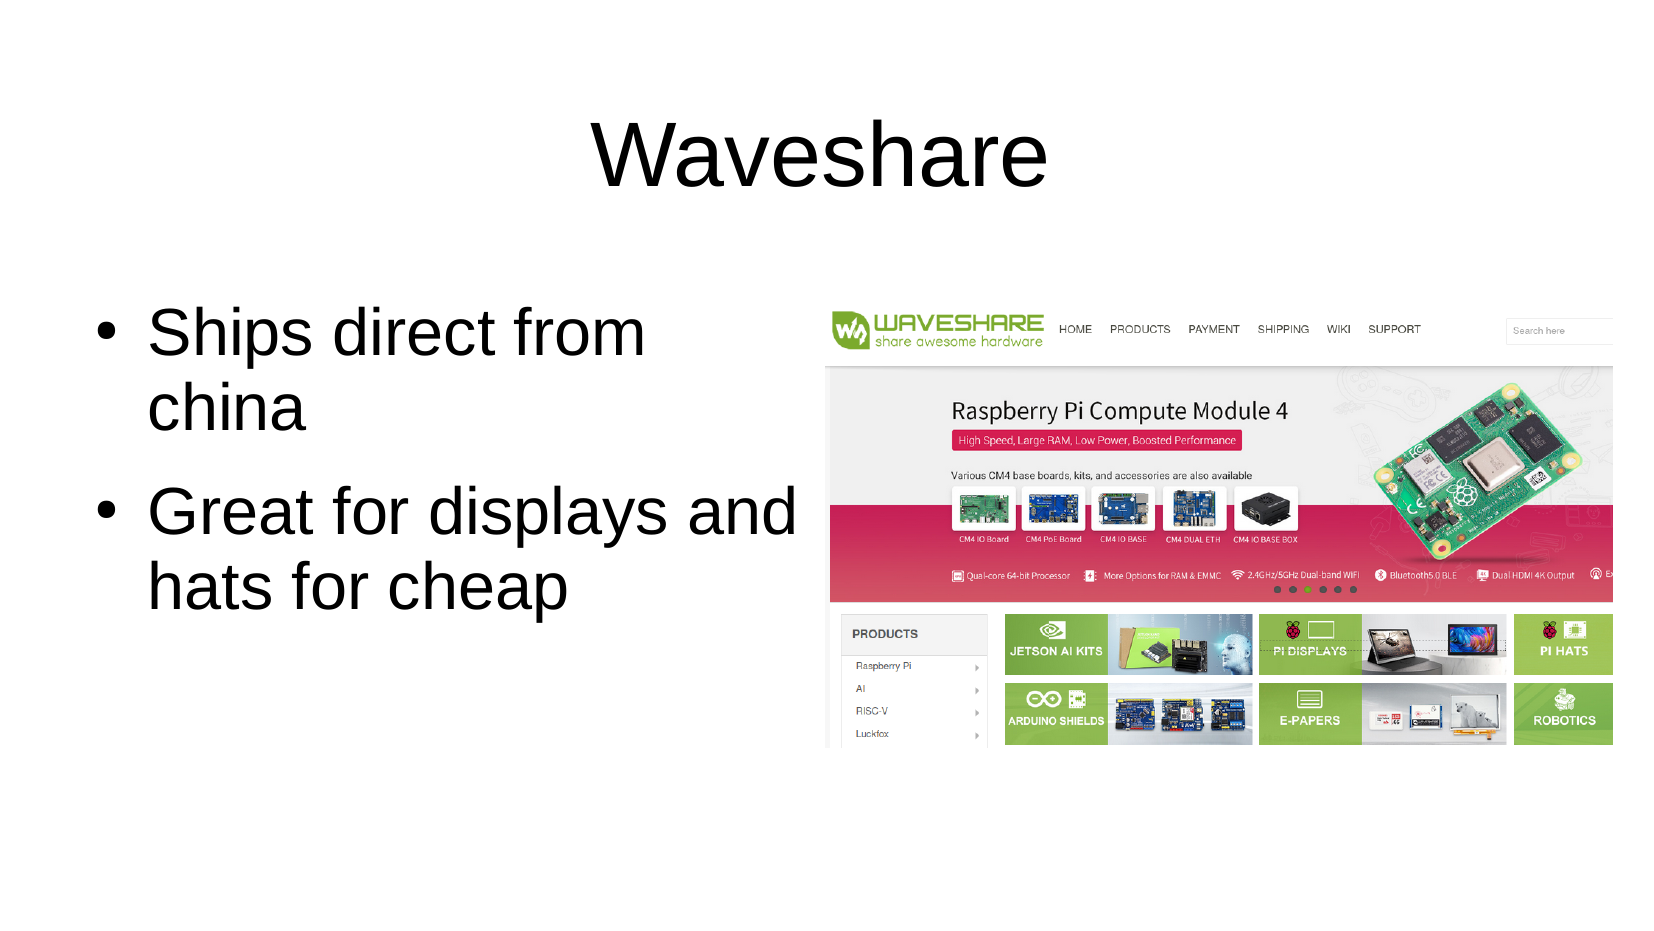

# Waveshare
Ships direct from china
Great for displays and hats for cheap